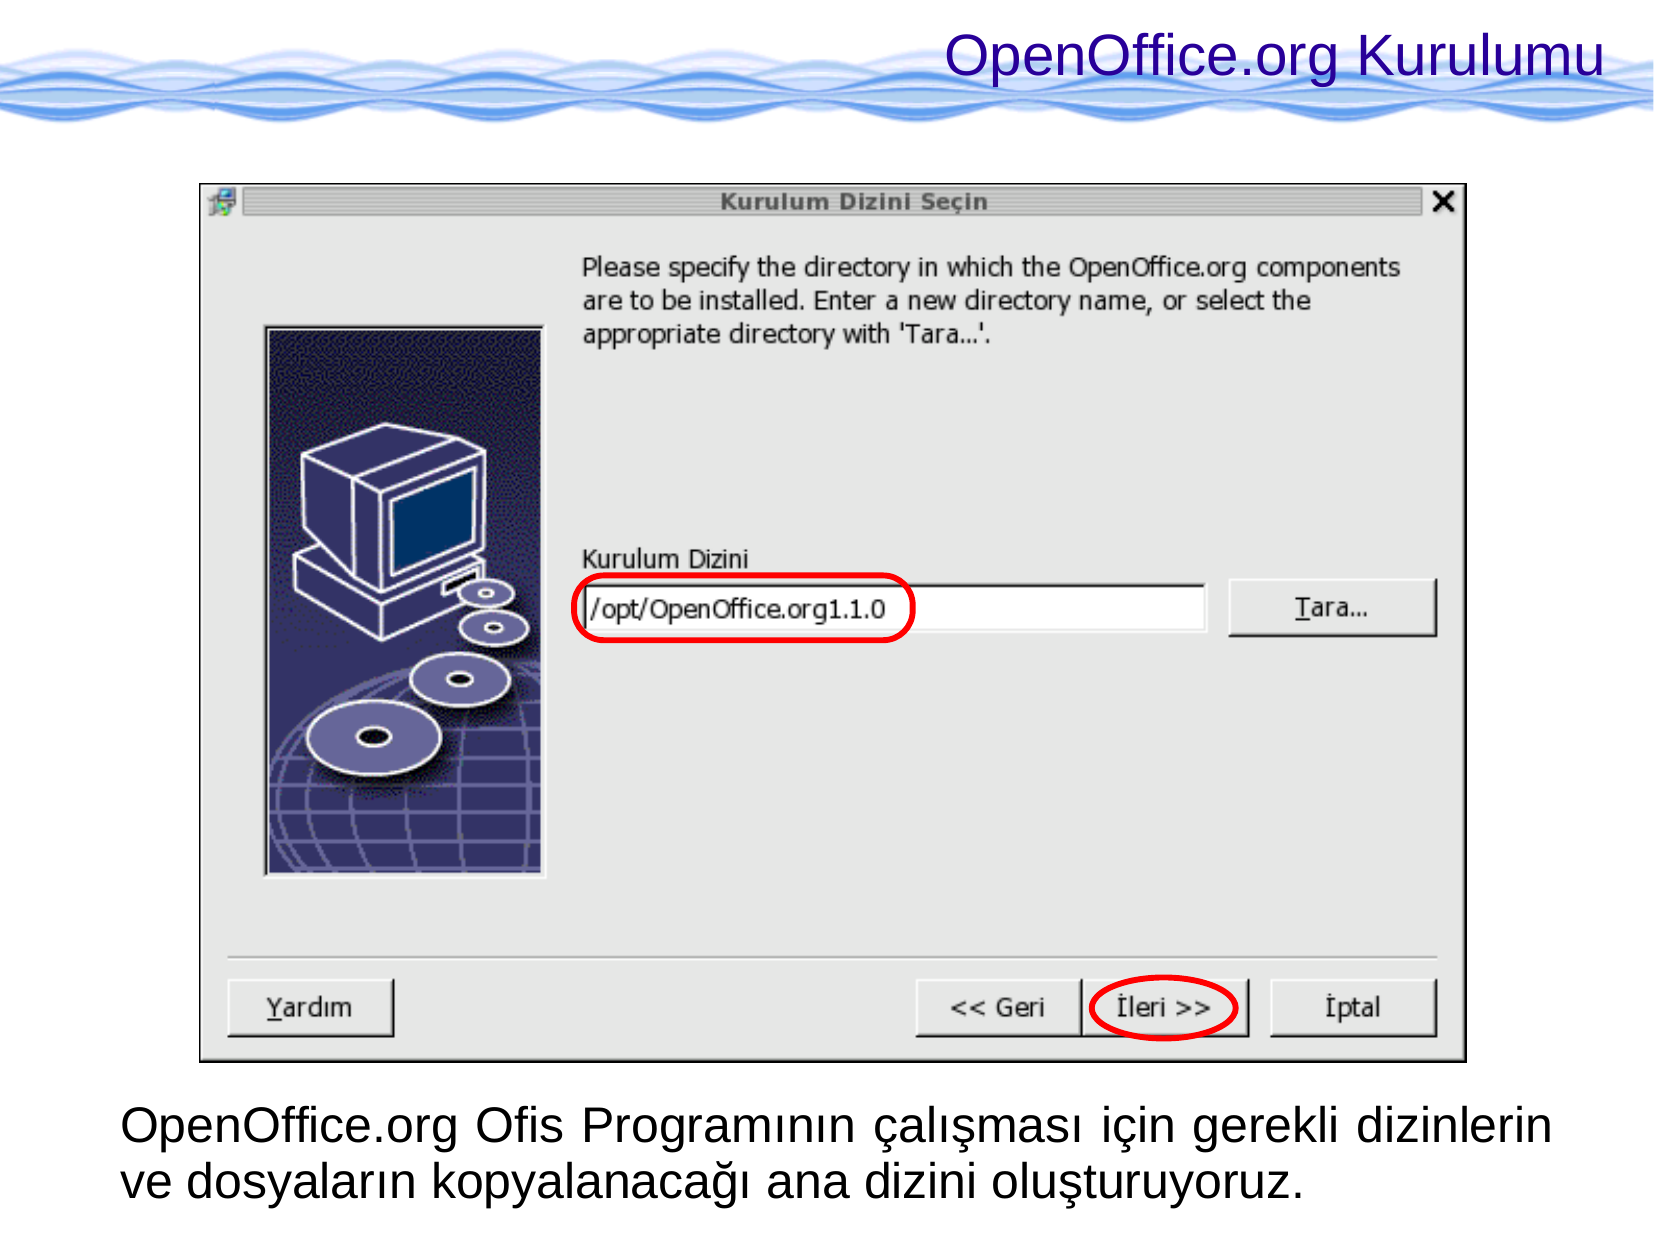

OpenOffice.org Kurulumu
OpenOffice.org Ofis Programının çalışması için gerekli dizinlerin ve dosyaların kopyalanacağı ana dizini oluşturuyoruz.